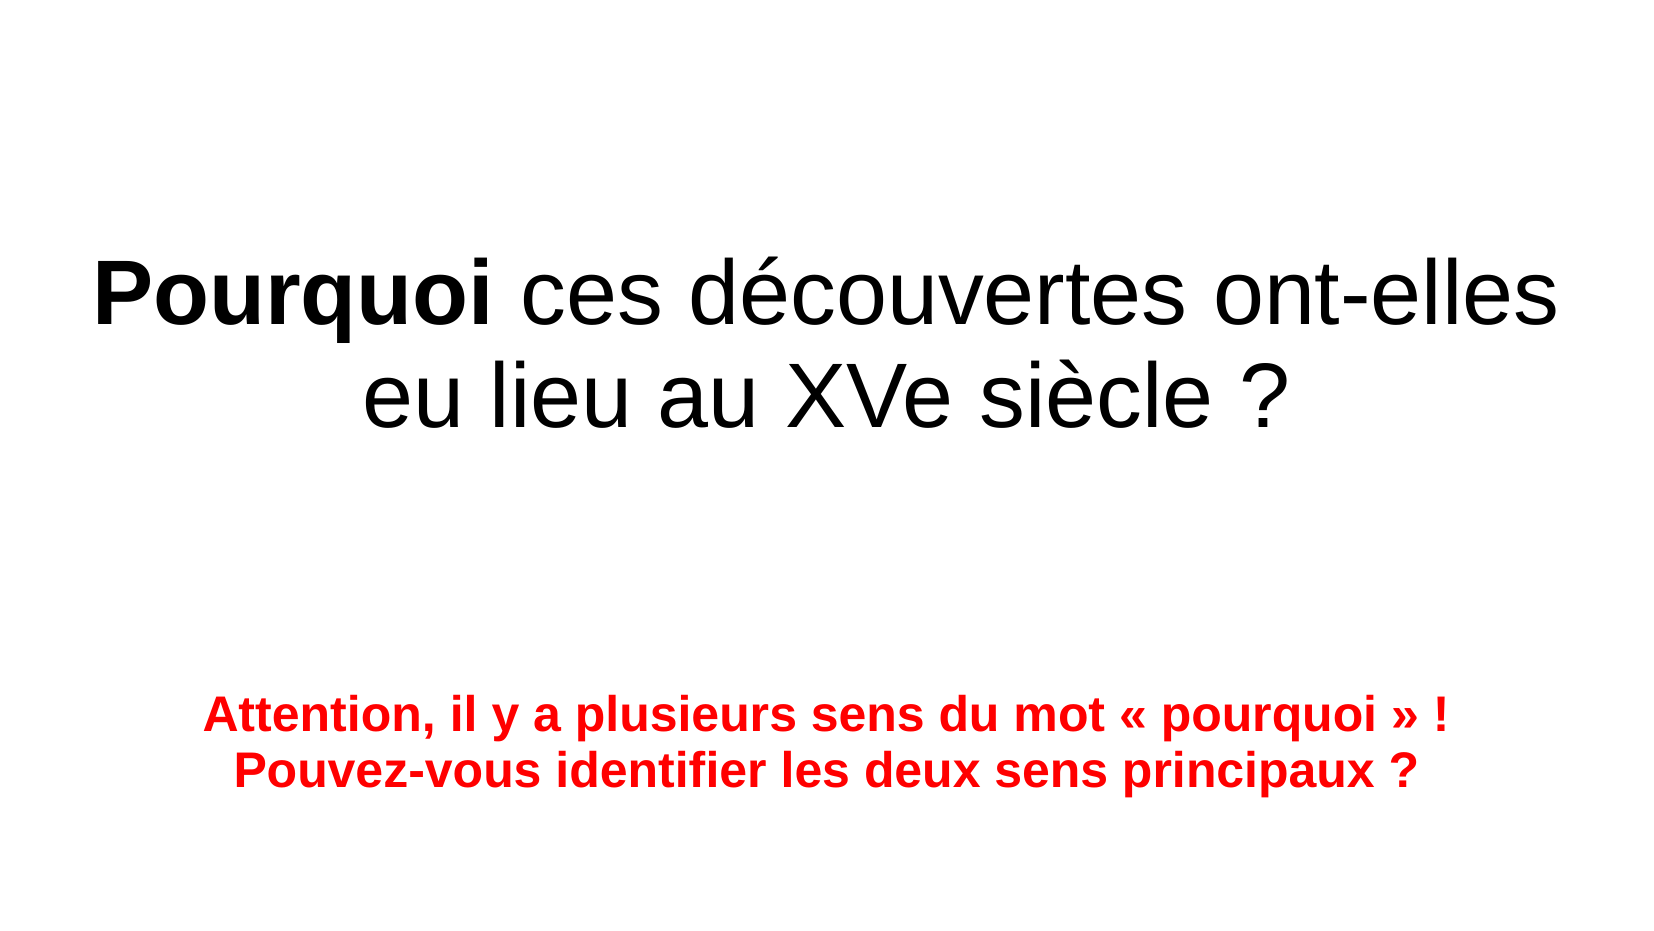

Pourquoi ces découvertes ont-elles eu lieu au XVe siècle ?
Attention, il y a plusieurs sens du mot « pourquoi » !
Pouvez-vous identifier les deux sens principaux ?